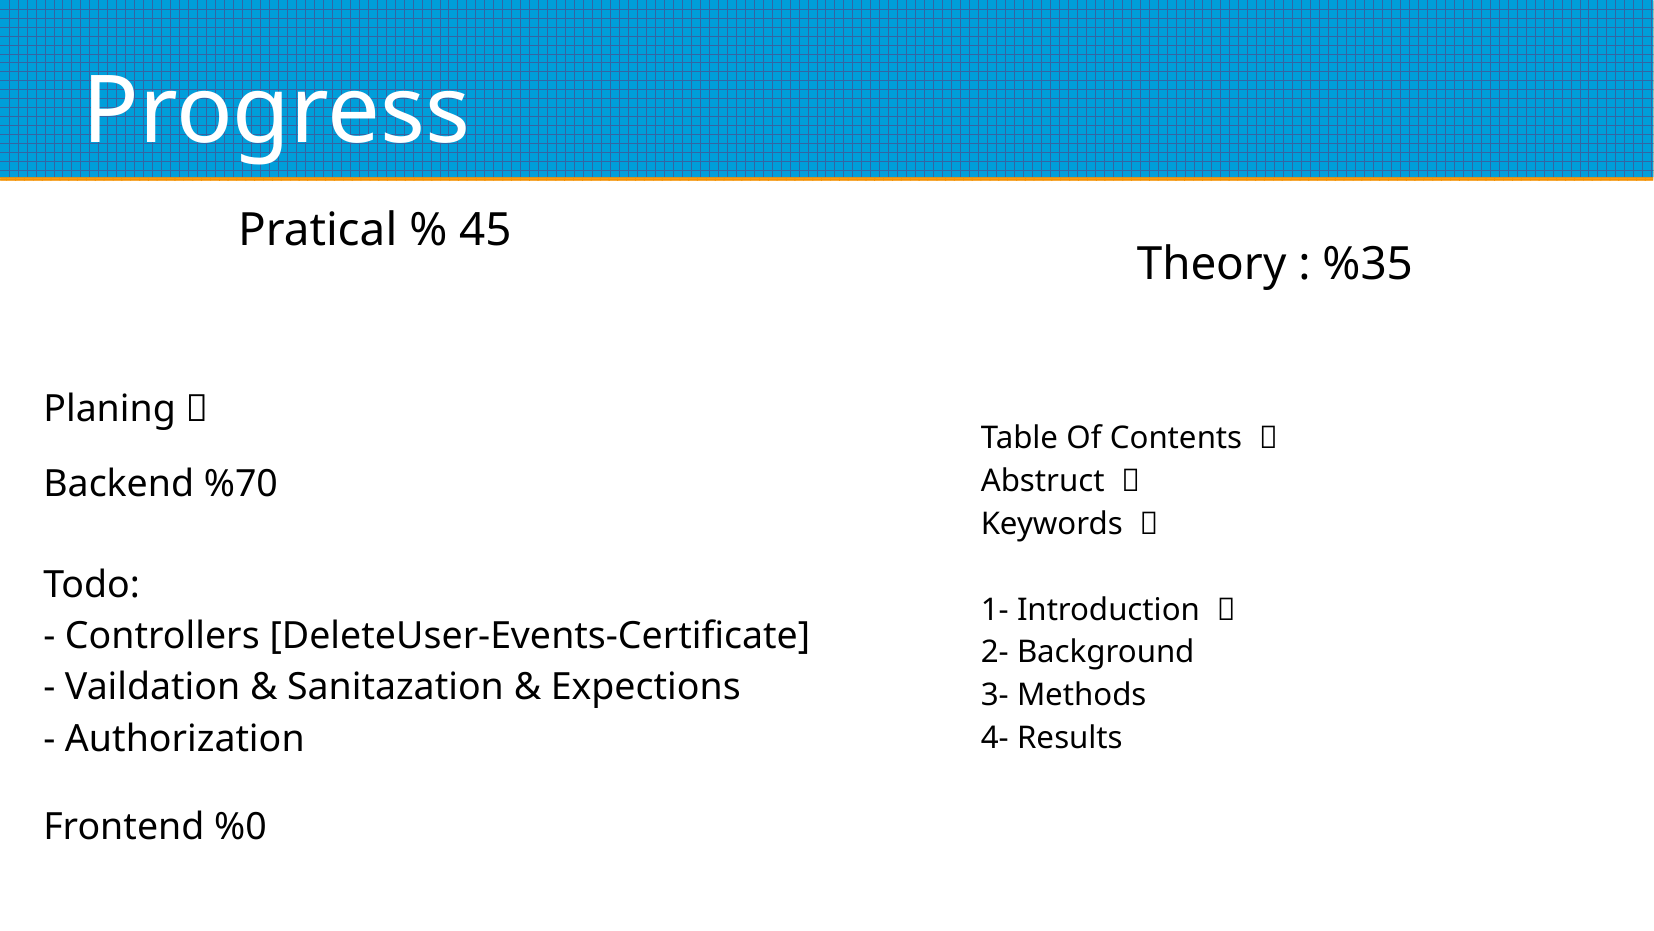

# Progress
Pratical % 45
Theory : %35
Table Of Contents ✅
Abstruct ✅
Keywords ✅
1- Introduction ✅
2- Background
3- Methods
4- Results
Planing ✅
Backend %70
Todo:
- Controllers [DeleteUser-Events-Certificate]
- Vaildation & Sanitazation & Expections
- Authorization
Frontend %0